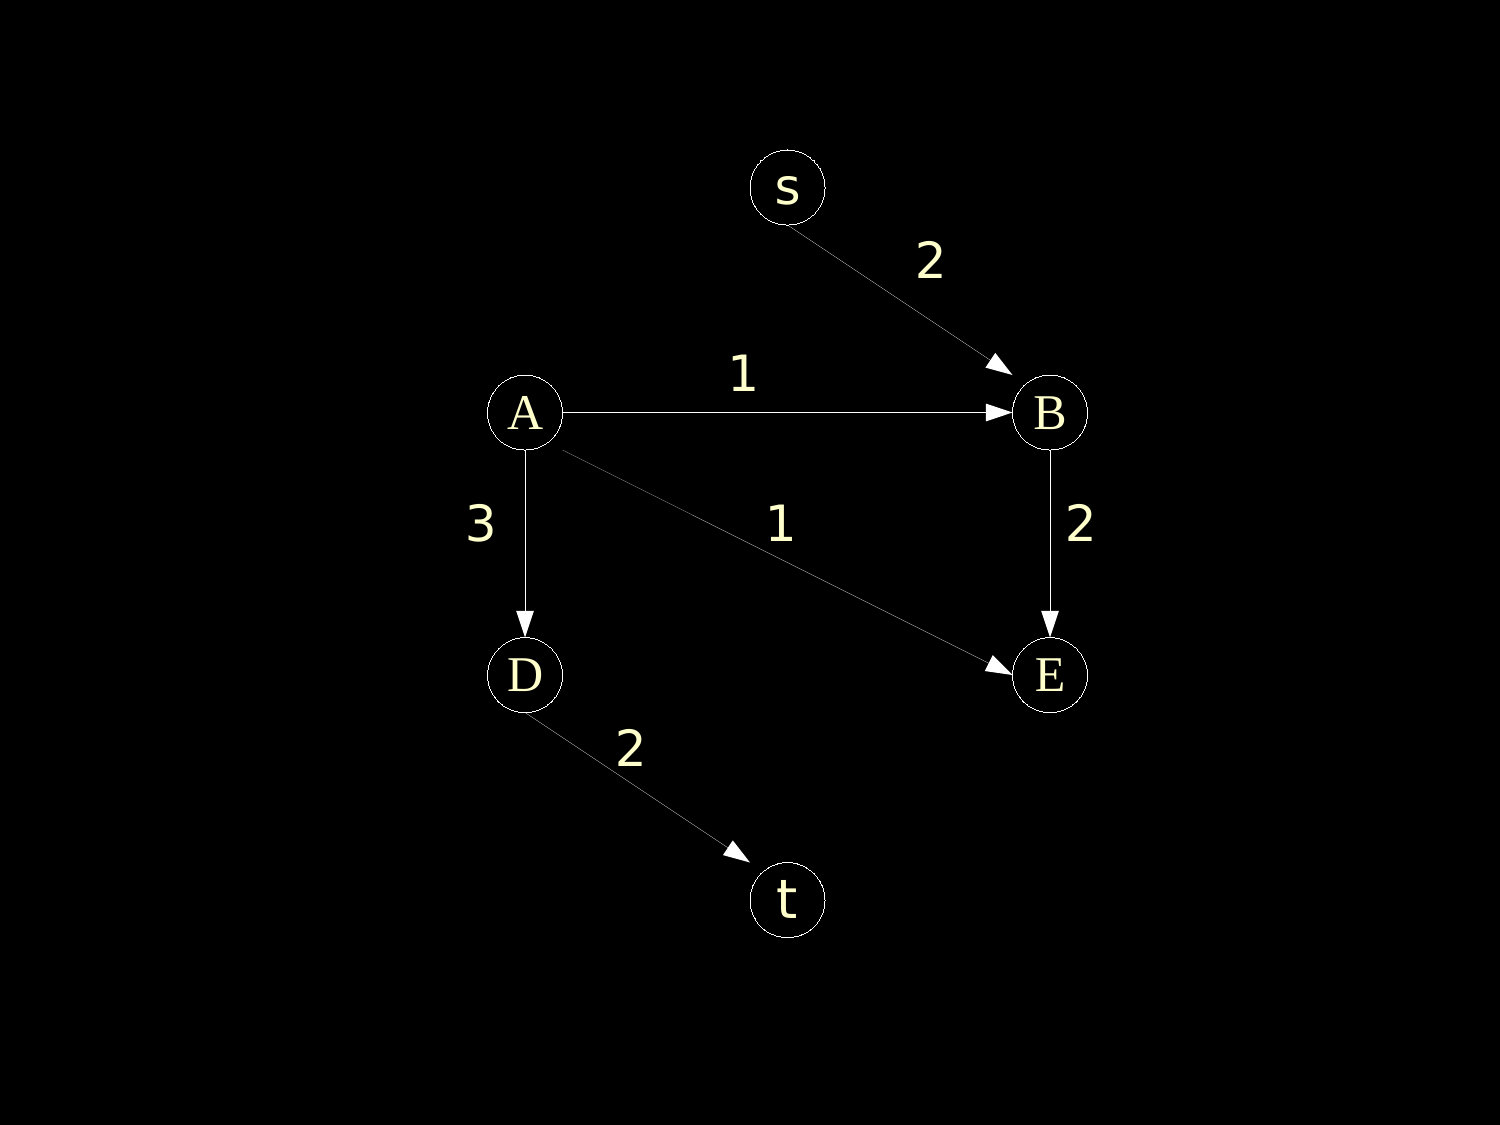

s
2
1
A
B
3
1
2
D
E
2
t